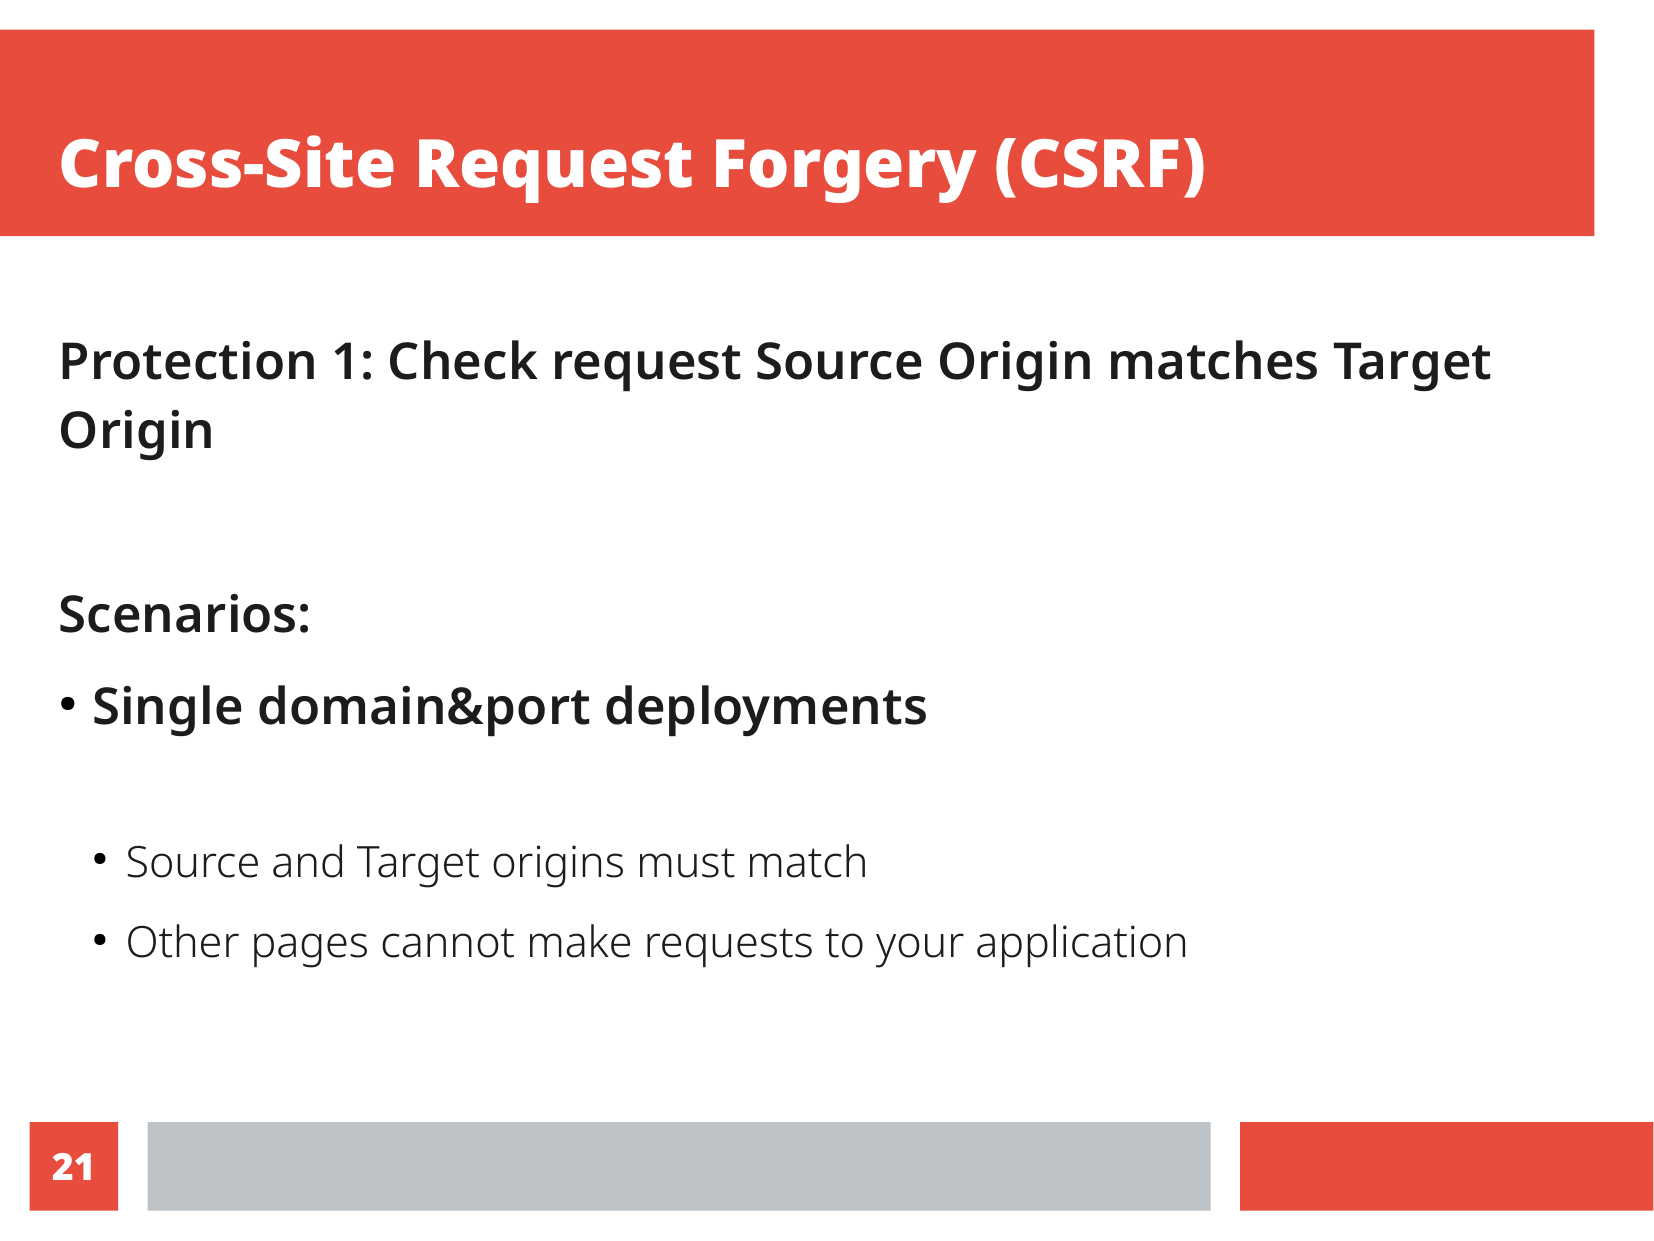

# Cross-Site Request Forgery (CSRF)
Protection 1: Check request Source Origin matches Target Origin
Scenarios:
Single domain&port deployments
Source and Target origins must match
Other pages cannot make requests to your application
21